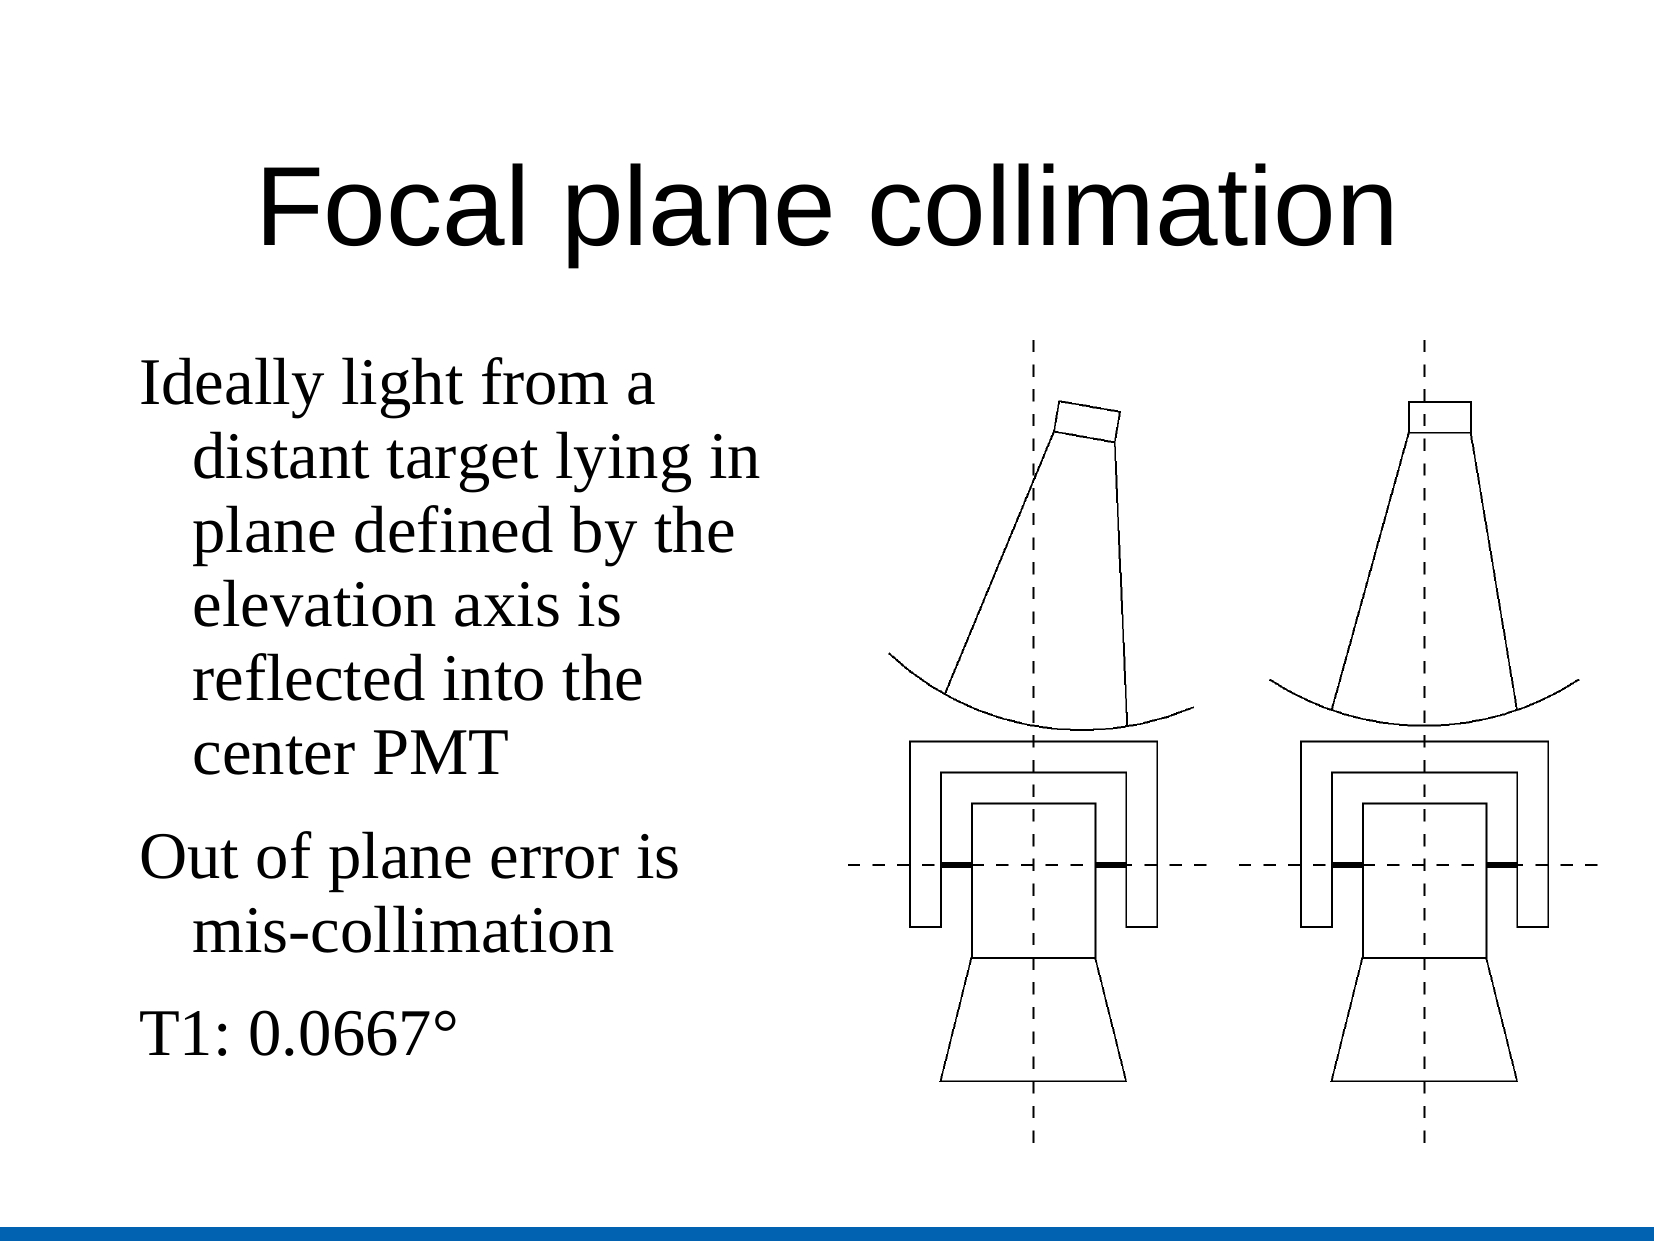

# Focal plane collimation
Ideally light from a distant target lying in plane defined by the elevation axis is reflected into the center PMT
Out of plane error is mis-collimation
T1: 0.0667°